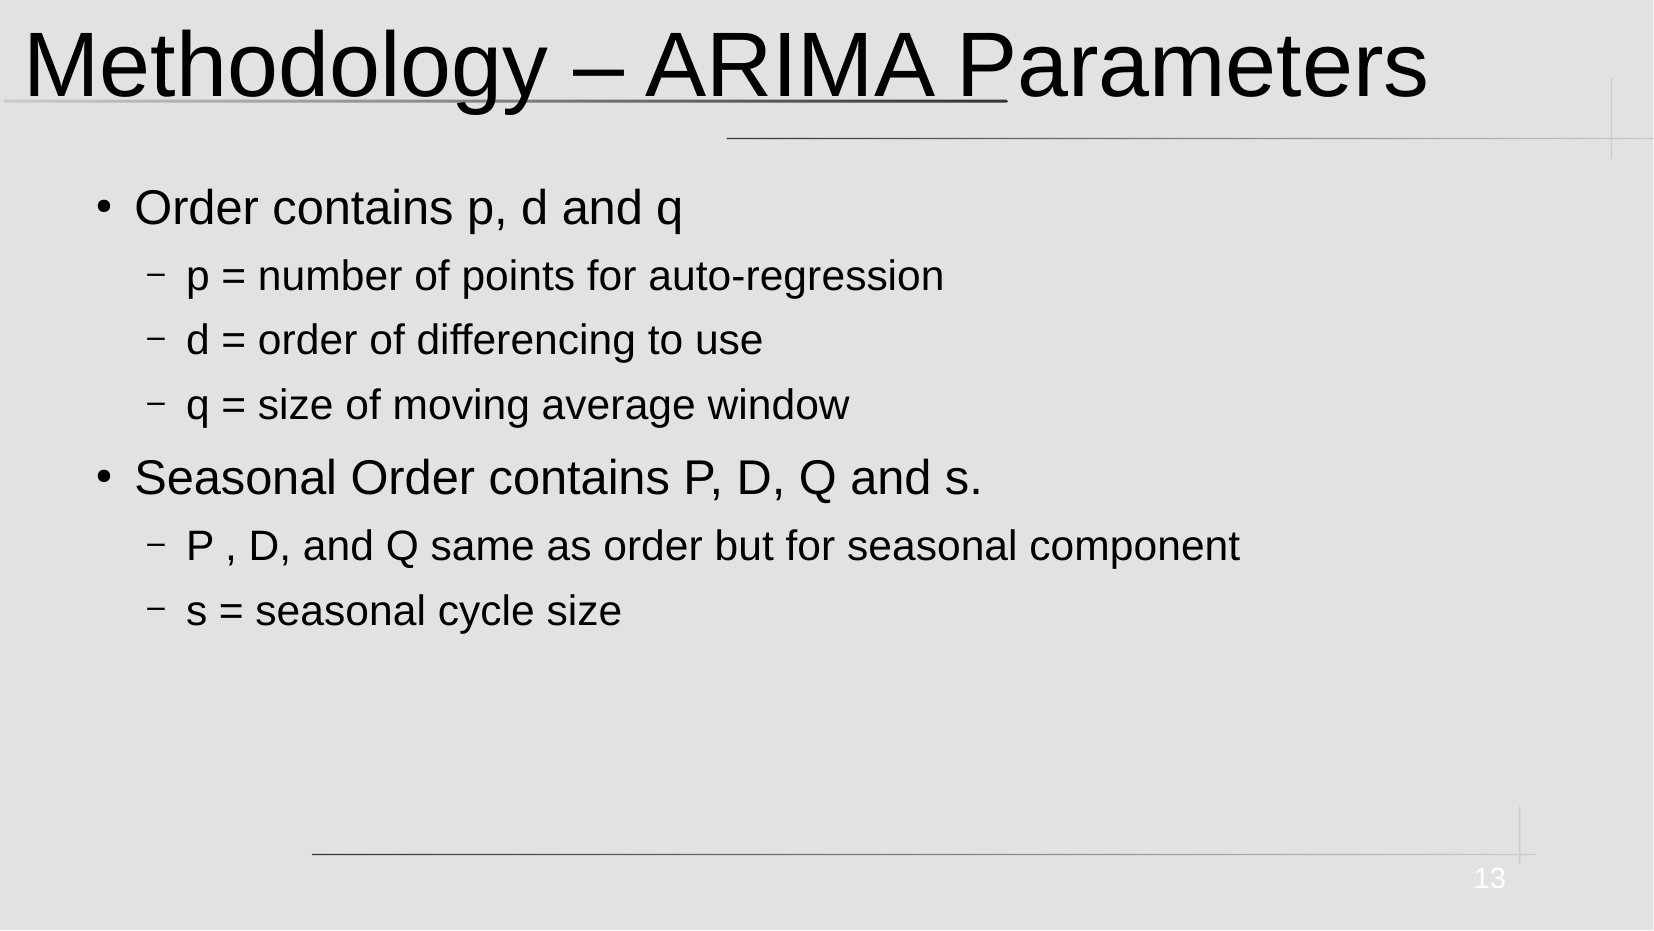

# Methodology – ARIMA Parameters
Order contains p, d and q
p = number of points for auto-regression
d = order of differencing to use
q = size of moving average window
Seasonal Order contains P, D, Q and s.
P , D, and Q same as order but for seasonal component
s = seasonal cycle size
13